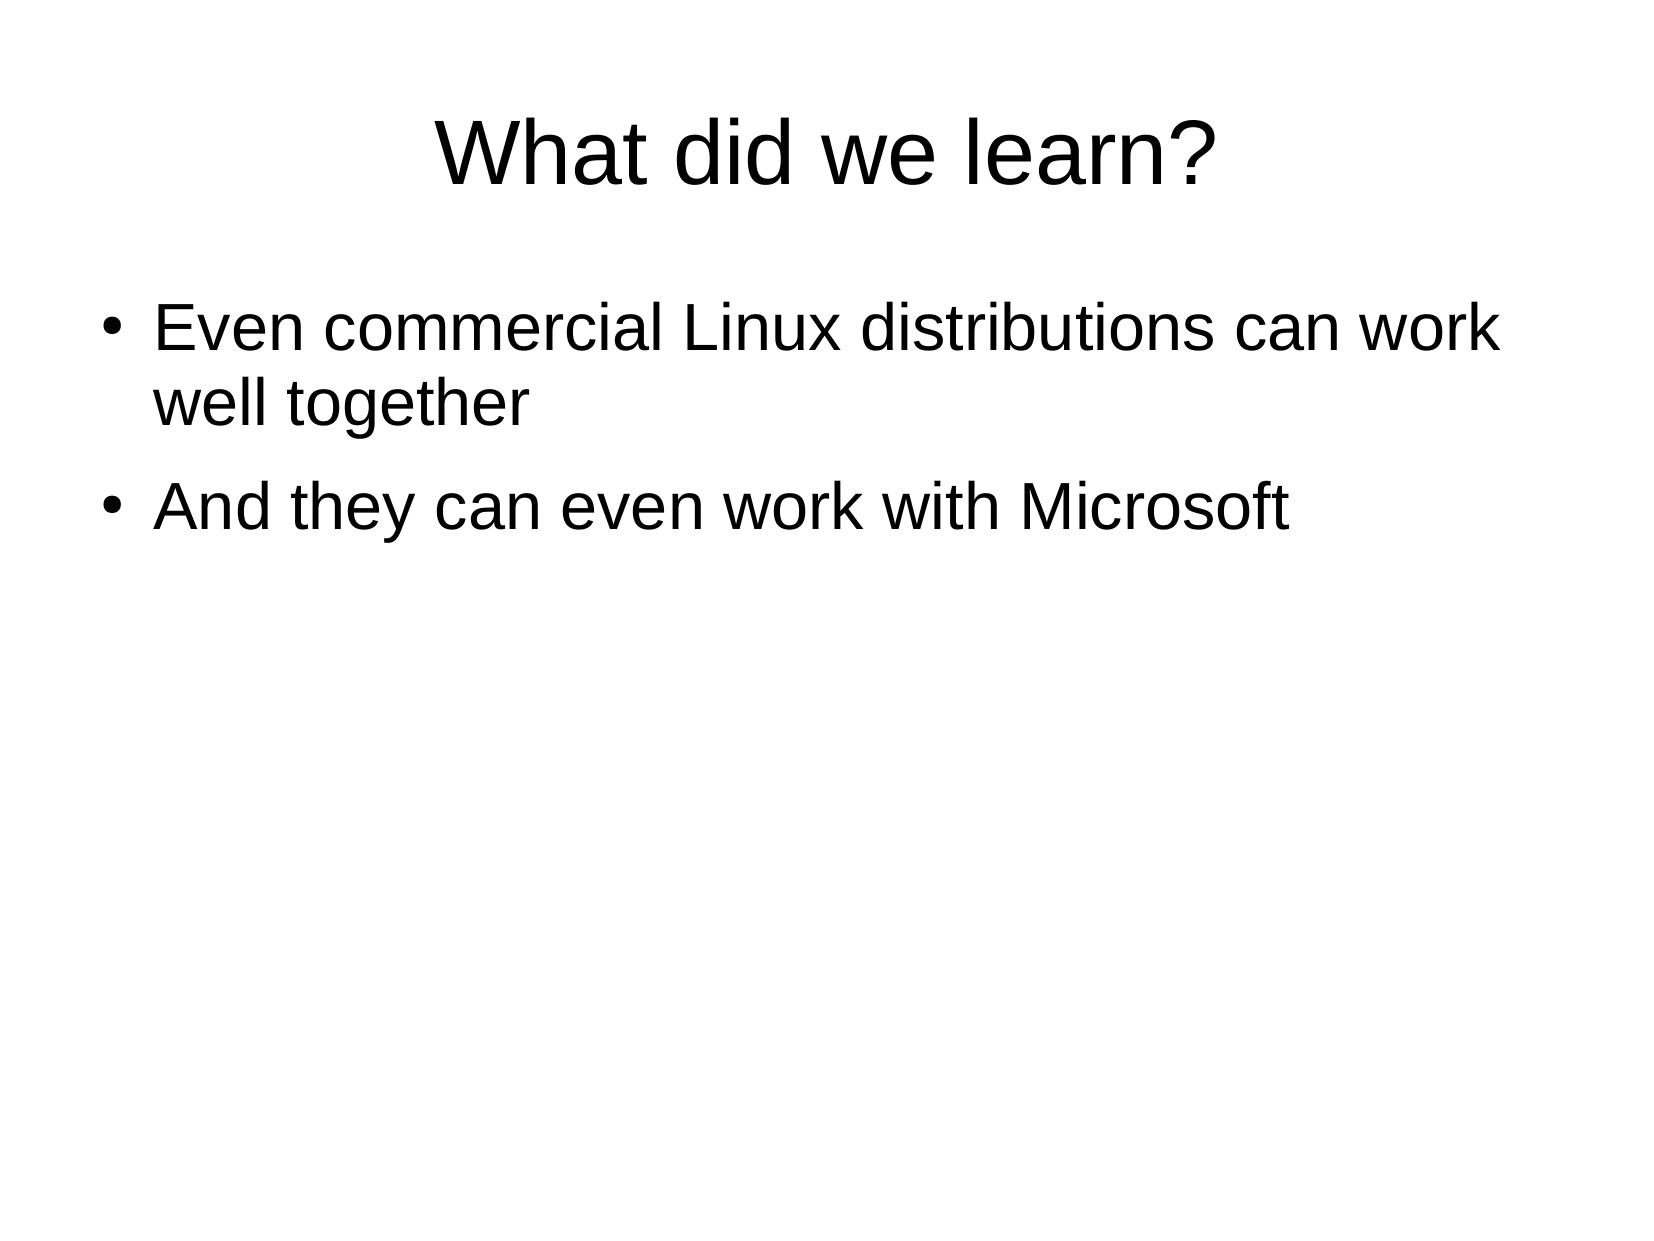

# What did we learn?
Even commercial Linux distributions can work well together
And they can even work with Microsoft